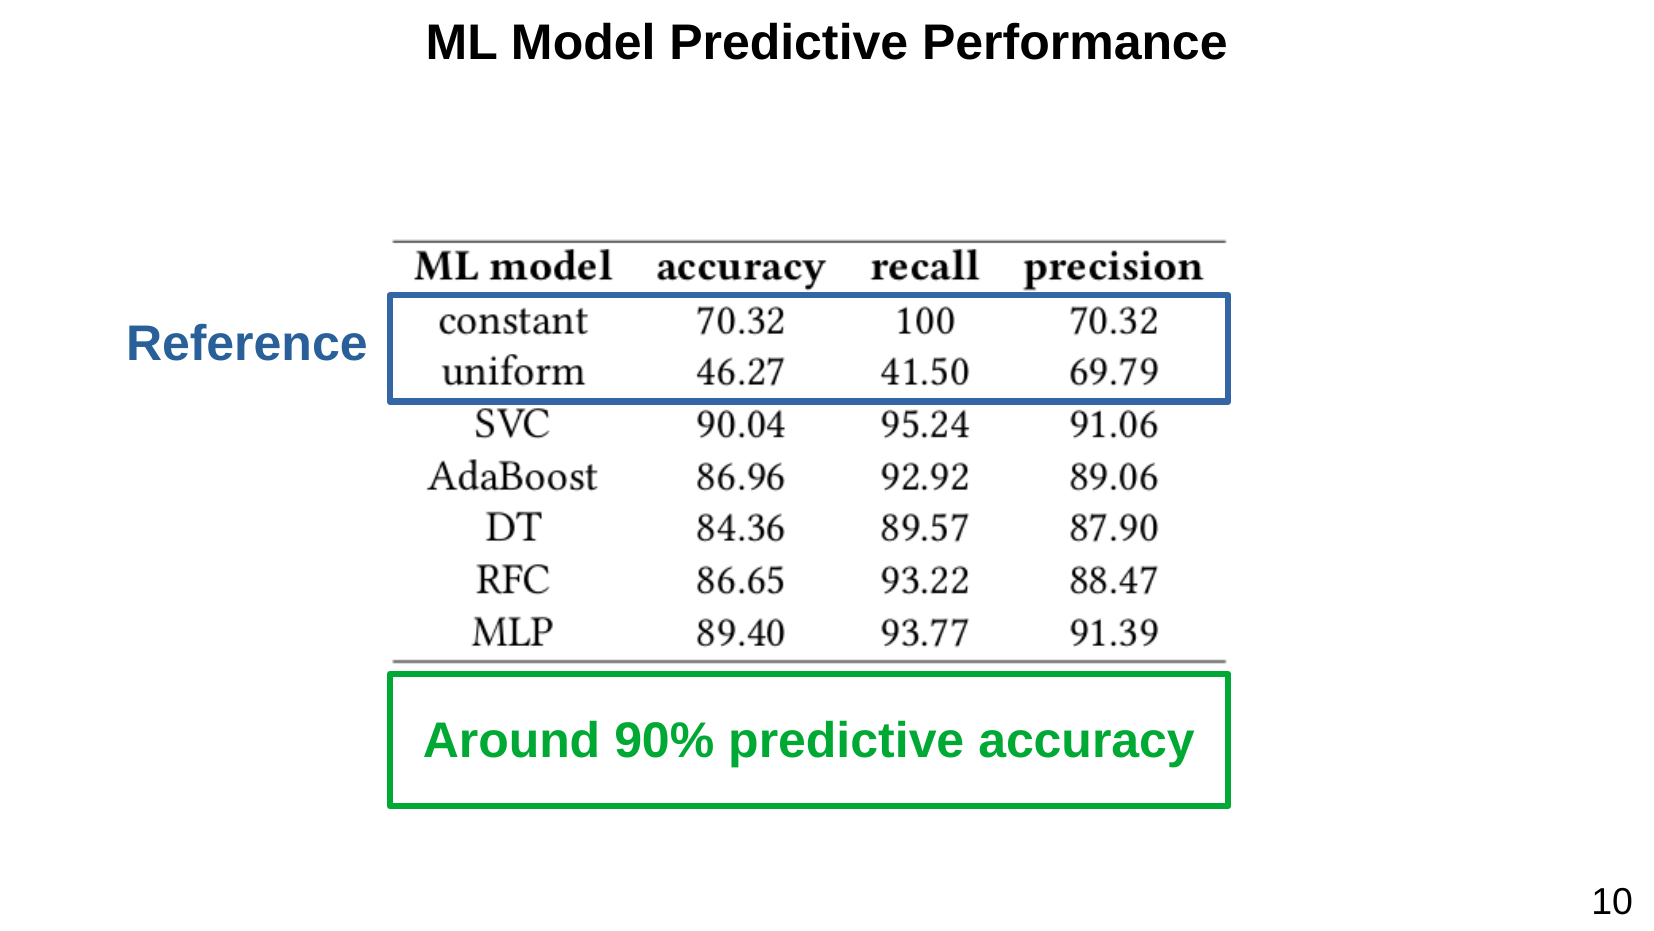

ML Model Predictive Performance
Reference
Around 90% predictive accuracy
10